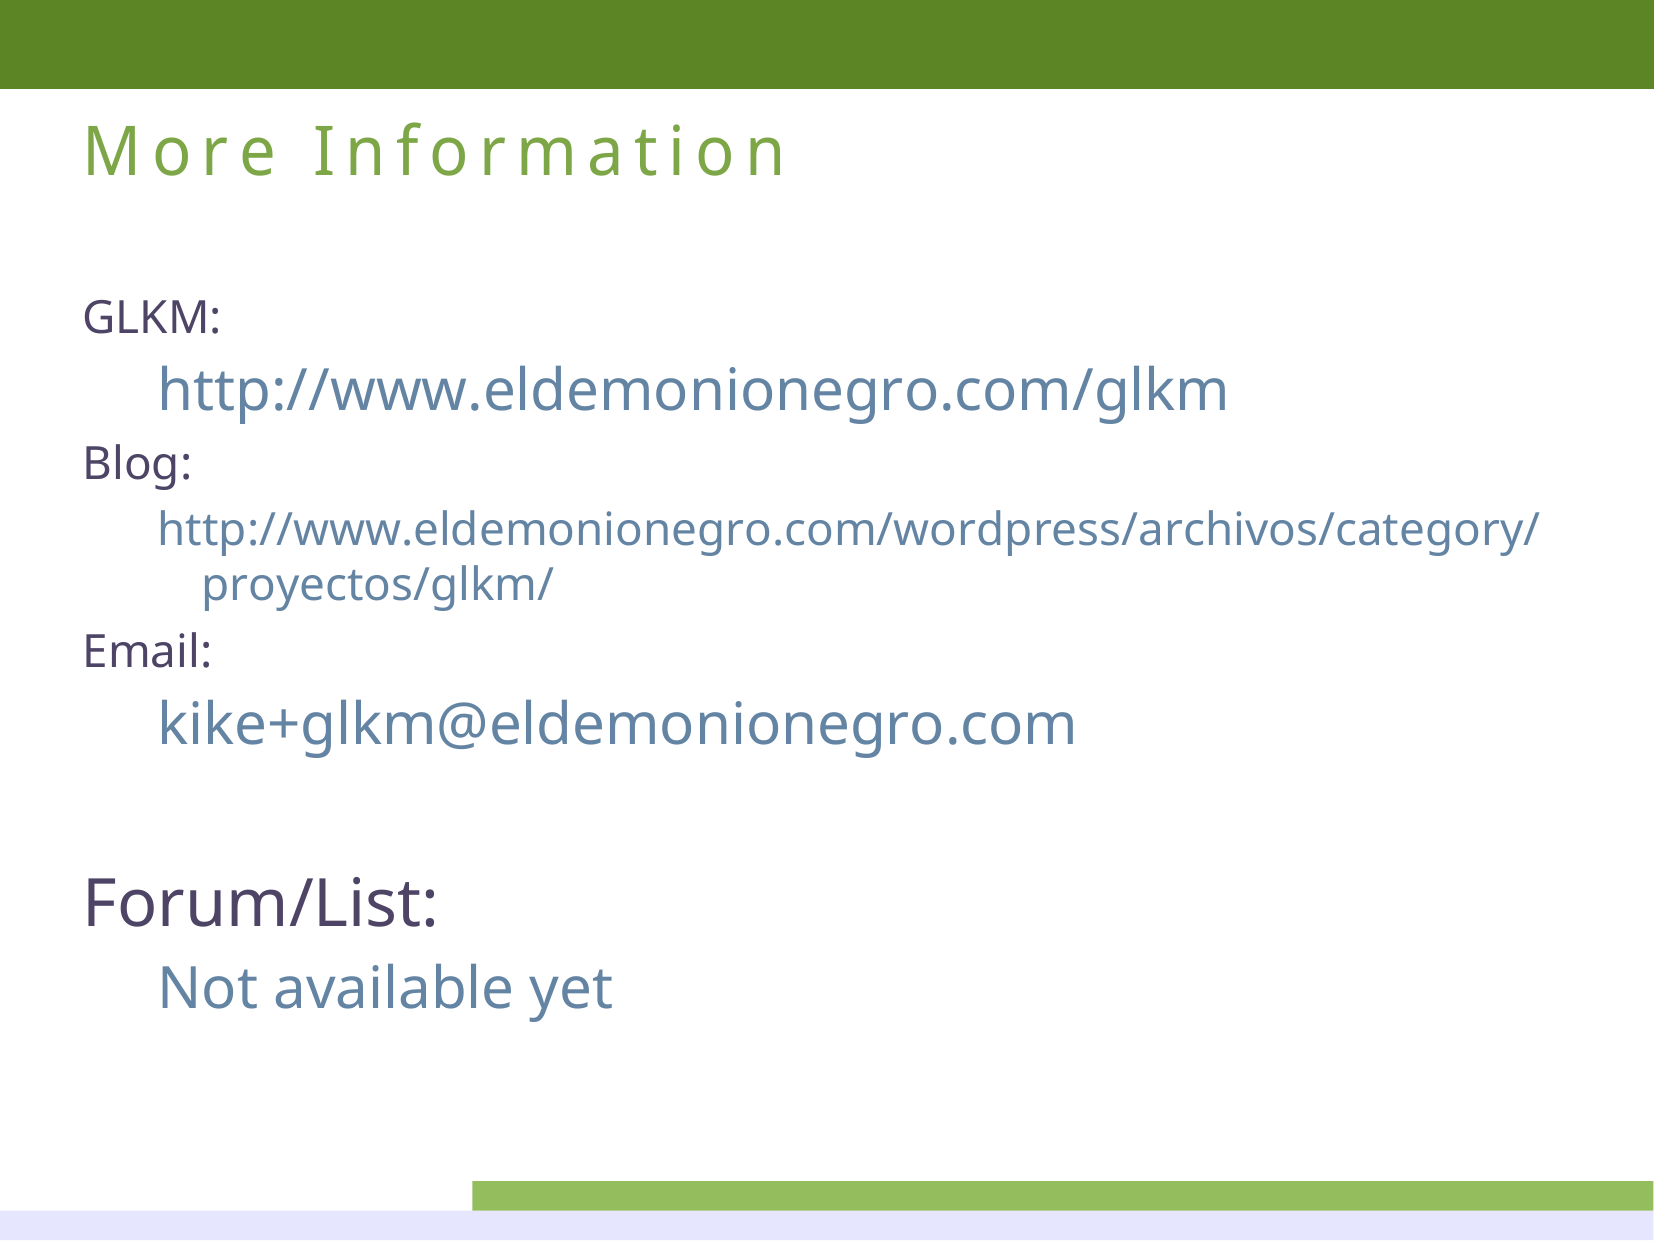

# More Information
GLKM:
http://www.eldemonionegro.com/glkm
Blog:
http://www.eldemonionegro.com/wordpress/archivos/category/proyectos/glkm/
Email:
kike+glkm@eldemonionegro.com
Forum/List:
Not available yet